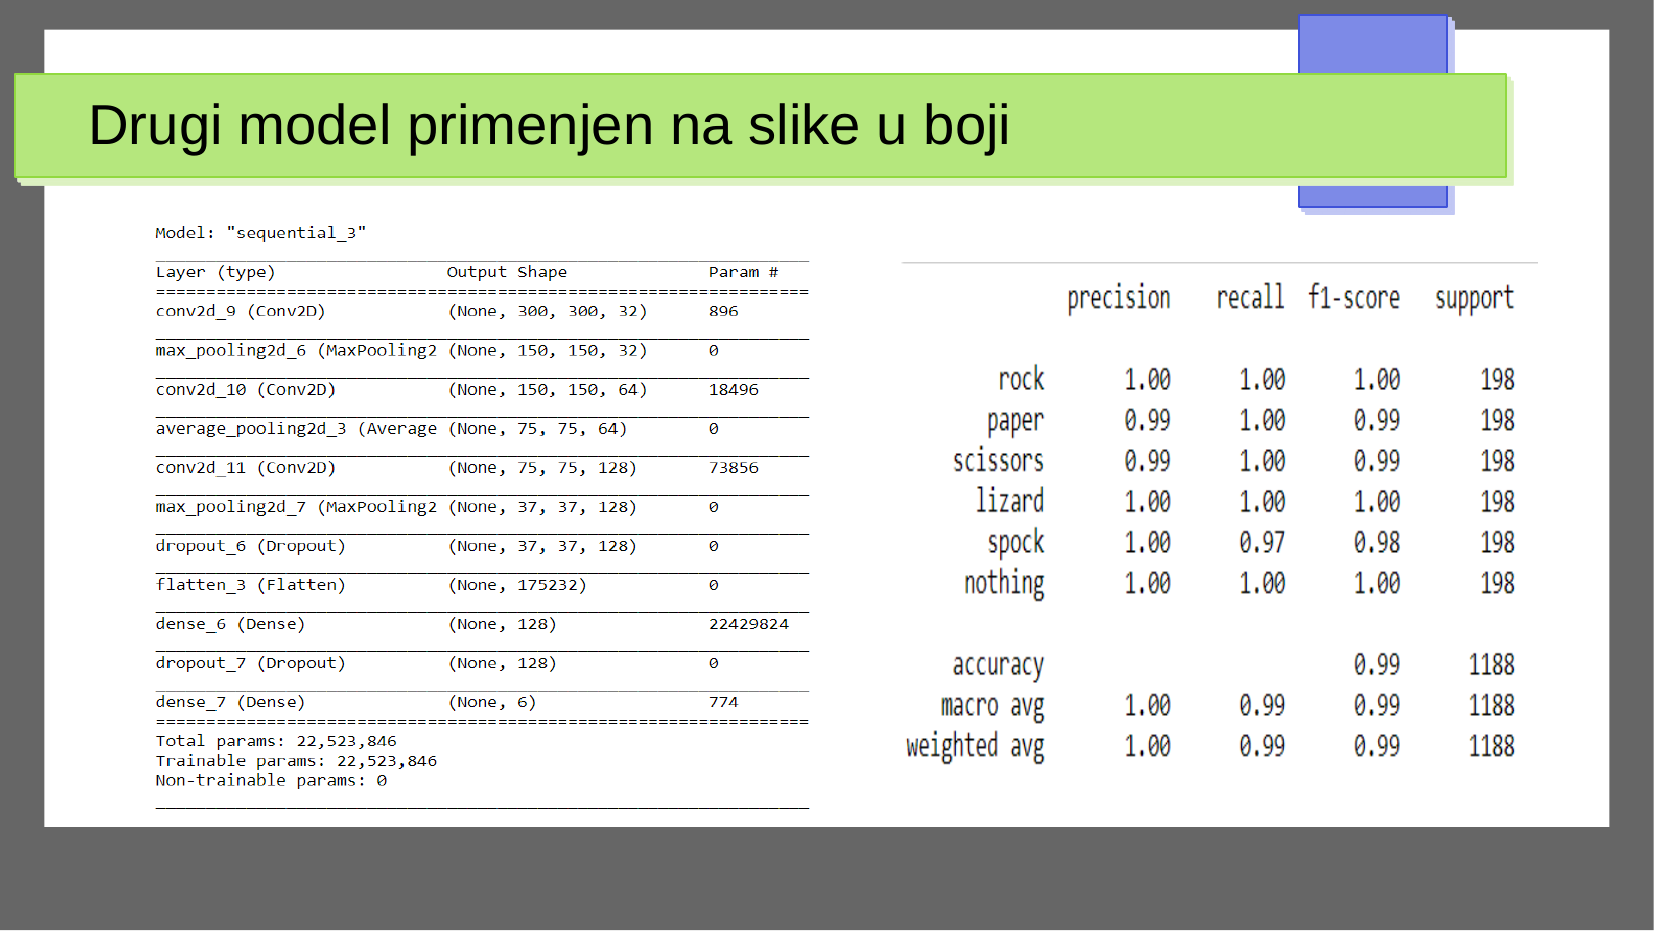

# Drugi model primenjen na slike u boji